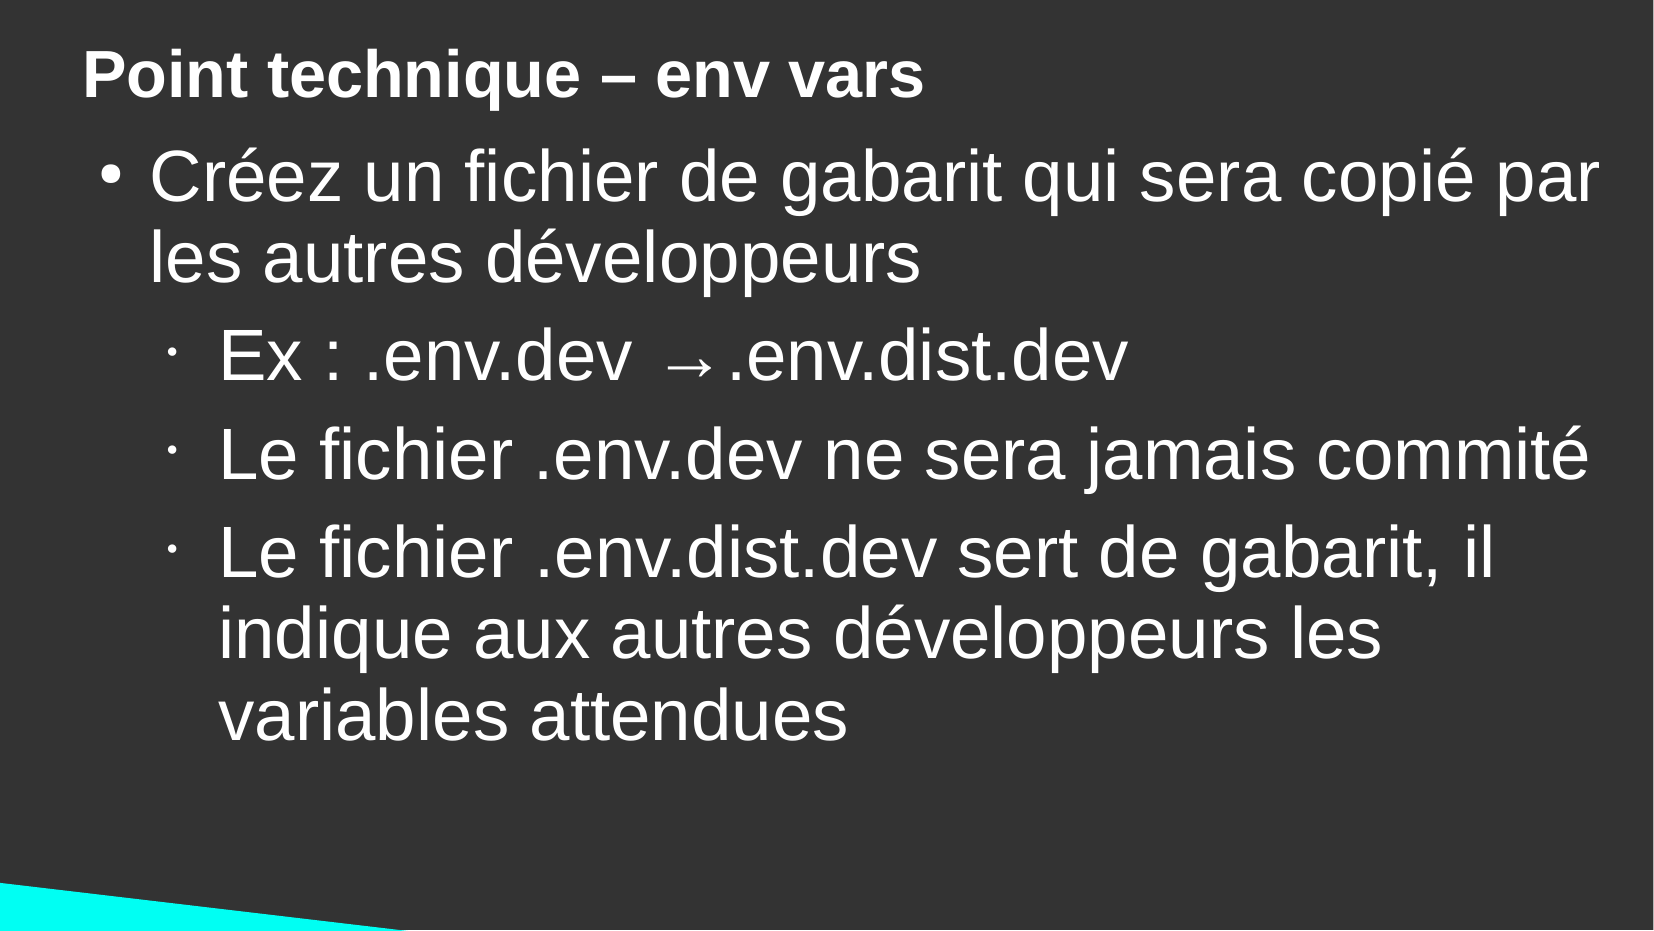

# Point technique – env vars
Créez un fichier de gabarit qui sera copié par les autres développeurs
Ex : .env.dev →.env.dist.dev
Le fichier .env.dev ne sera jamais commité
Le fichier .env.dist.dev sert de gabarit, il indique aux autres développeurs les variables attendues